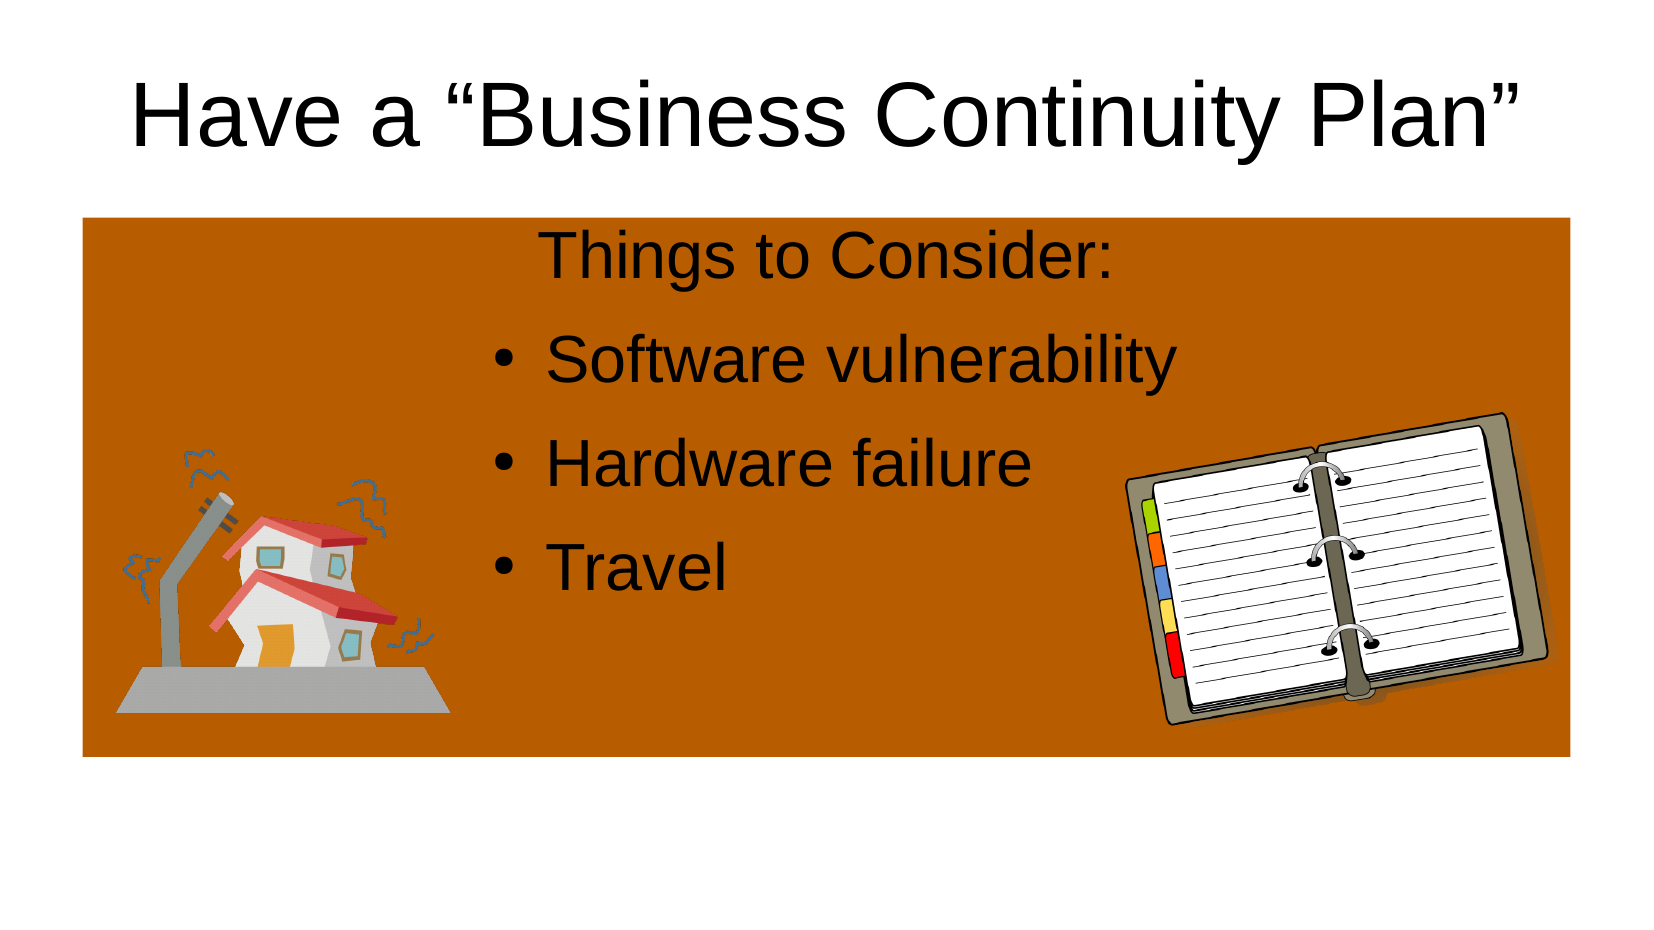

# Have a “Business Continuity Plan”
Things to Consider:
Software vulnerability
Hardware failure
Travel